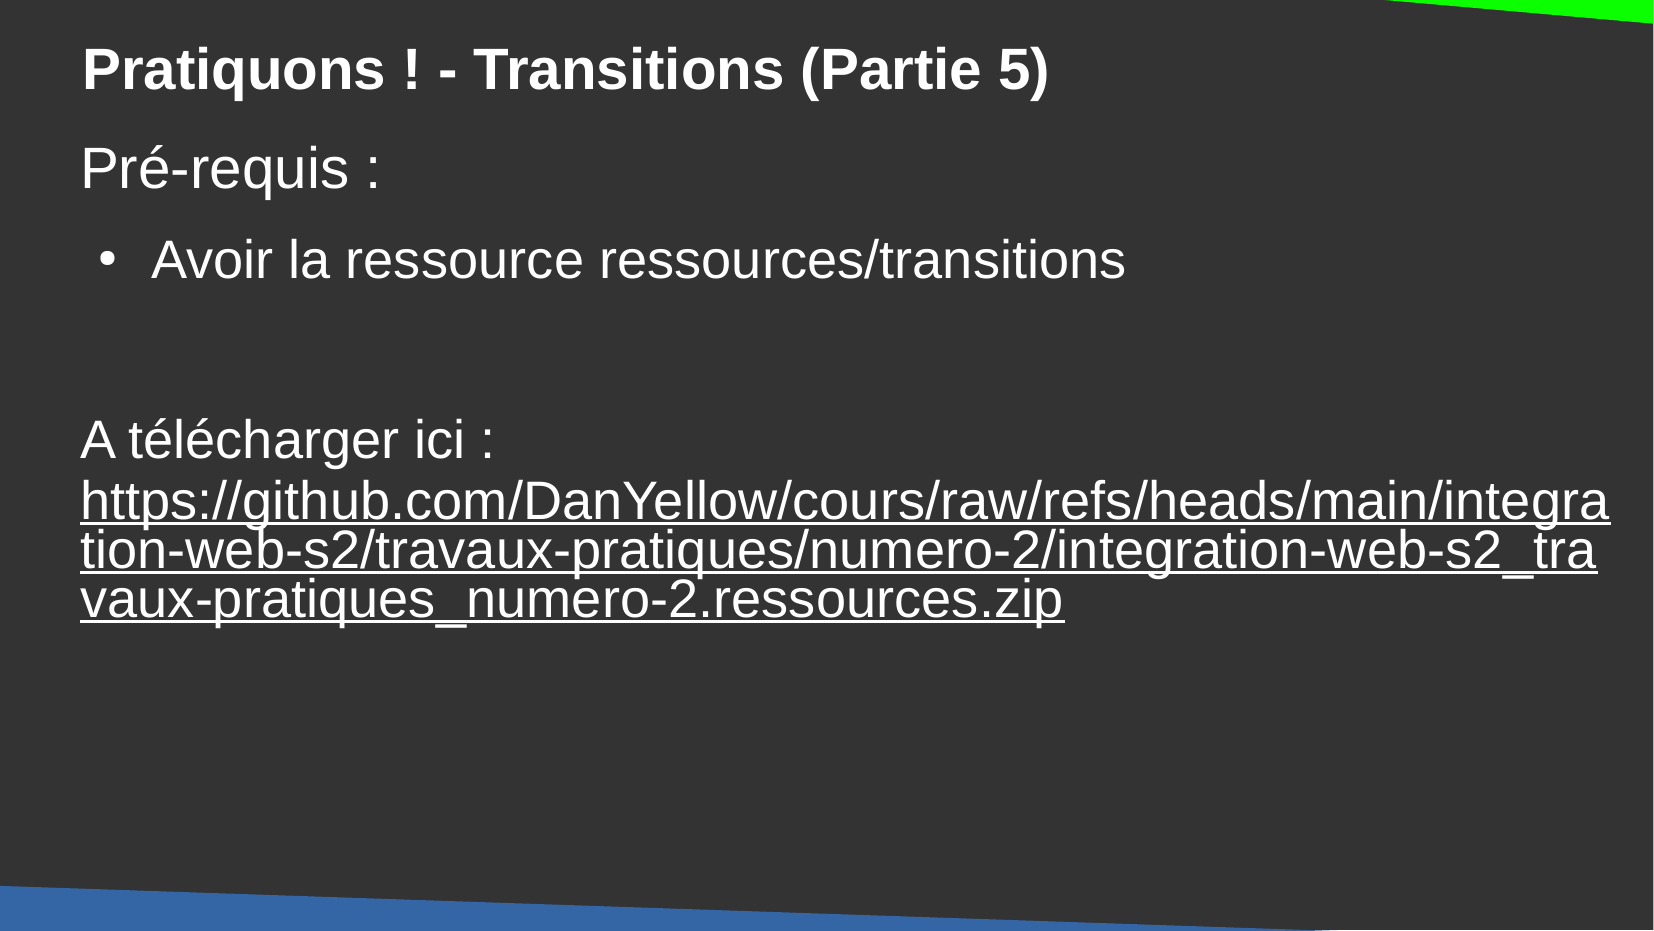

# Pratiquons ! - Transitions (Partie 5)
Pré-requis :
Avoir la ressource ressources/transitions
A télécharger ici : https://github.com/DanYellow/cours/raw/refs/heads/main/integration-web-s2/travaux-pratiques/numero-2/integration-web-s2_travaux-pratiques_numero-2.ressources.zip